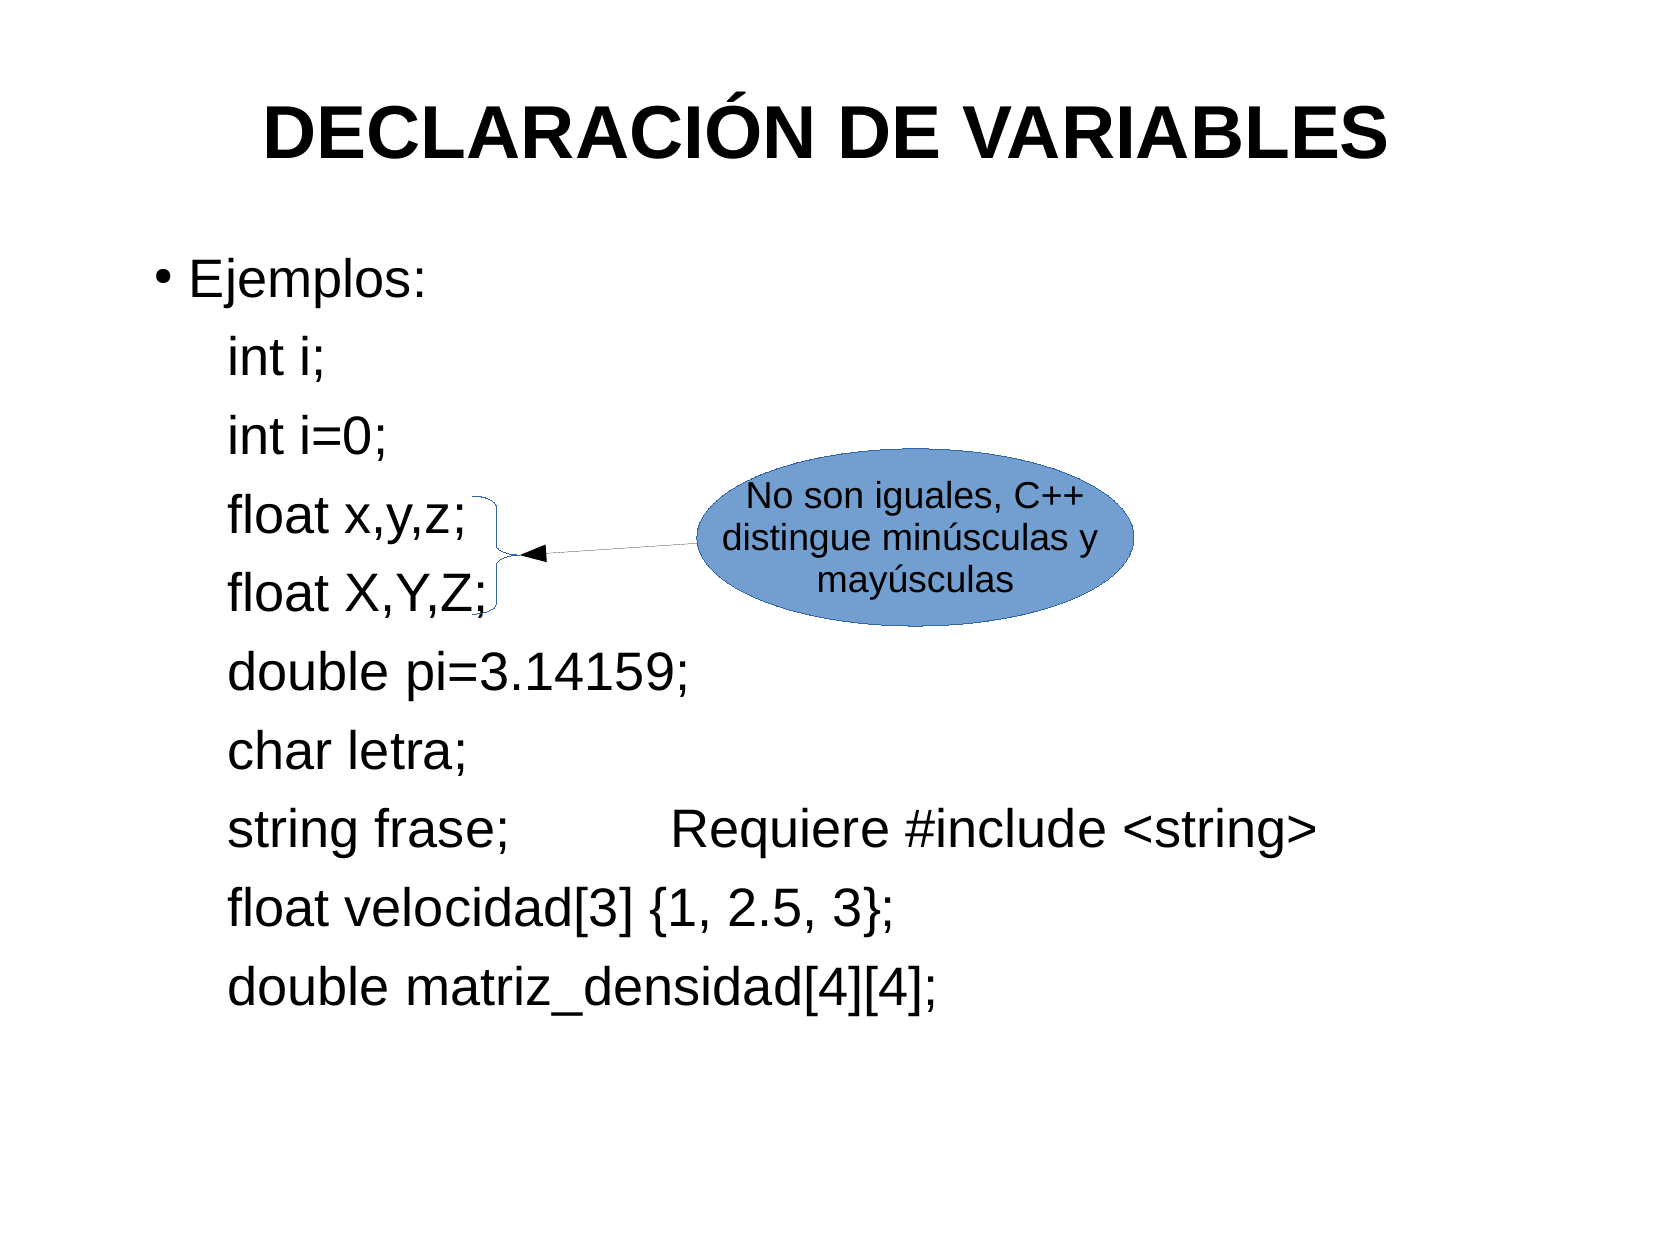

# DECLARACIÓN DE VARIABLES
Ejemplos:
	int i;
	int i=0;
	float x,y,z;
	float X,Y,Z;
	double pi=3.14159;
	char letra;
	string frase;			Requiere #include <string>
	float velocidad[3] {1, 2.5, 3};
	double matriz_densidad[4][4];
No son iguales, C++
distingue minúsculas y
mayúsculas